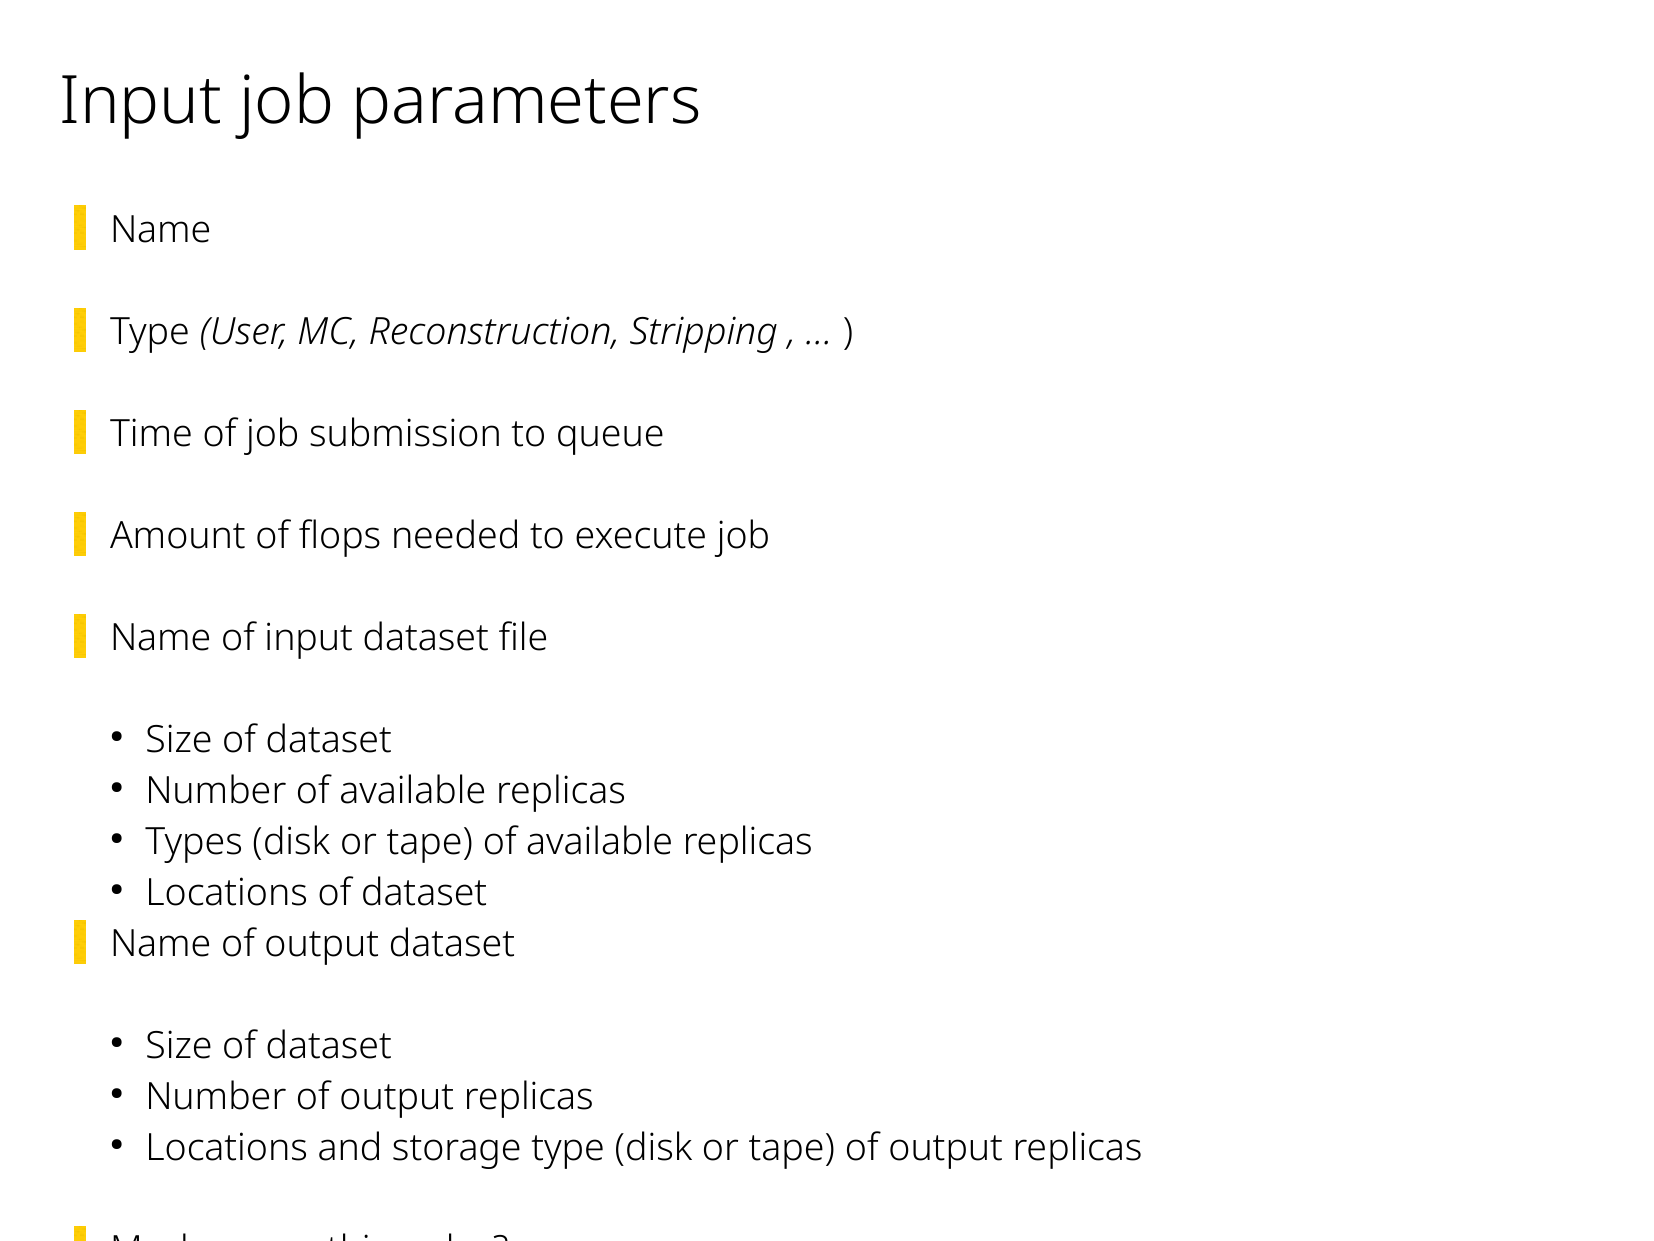

Input job parameters
Name
Type (User, MC, Reconstruction, Stripping , … )
Time of job submission to queue
Amount of flops needed to execute job
Name of input dataset file
Size of dataset
Number of available replicas
Types (disk or tape) of available replicas
Locations of dataset
Name of output dataset
Size of dataset
Number of output replicas
Locations and storage type (disk or tape) of output replicas
Maybe something else?